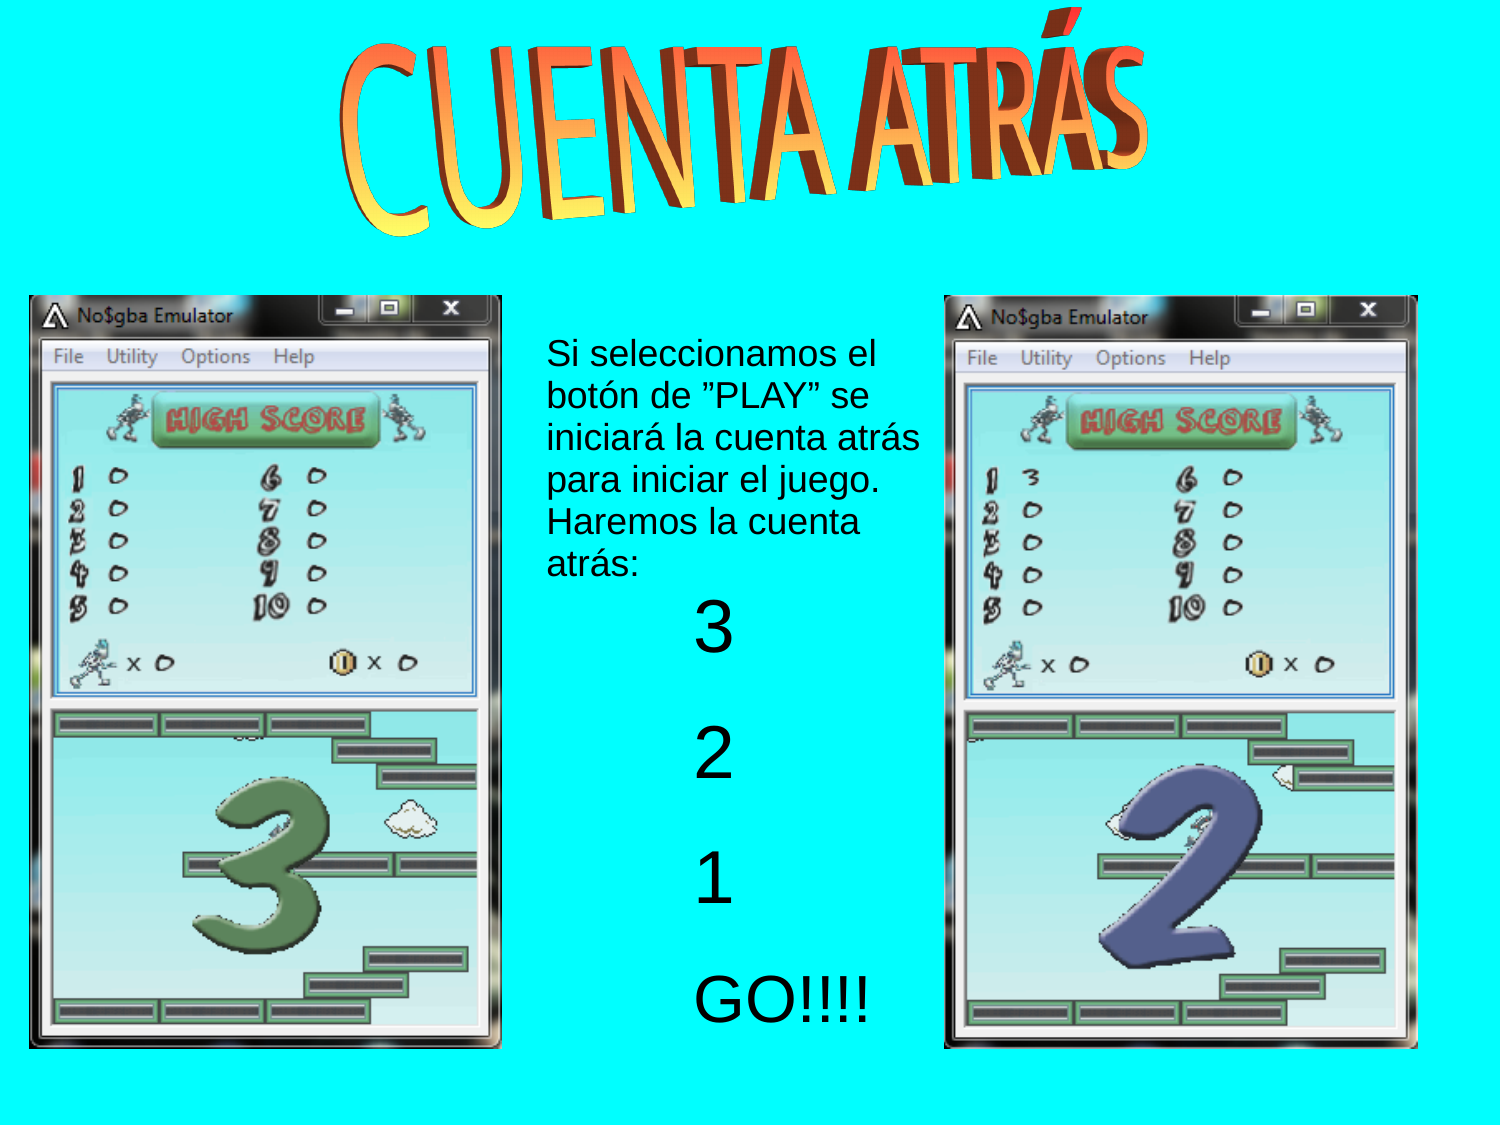

CUENTA ATRÁS
Si seleccionamos el botón de ”PLAY” se iniciará la cuenta atrás para iniciar el juego. Haremos la cuenta atrás:
		3
		2
		1
		GO!!!!